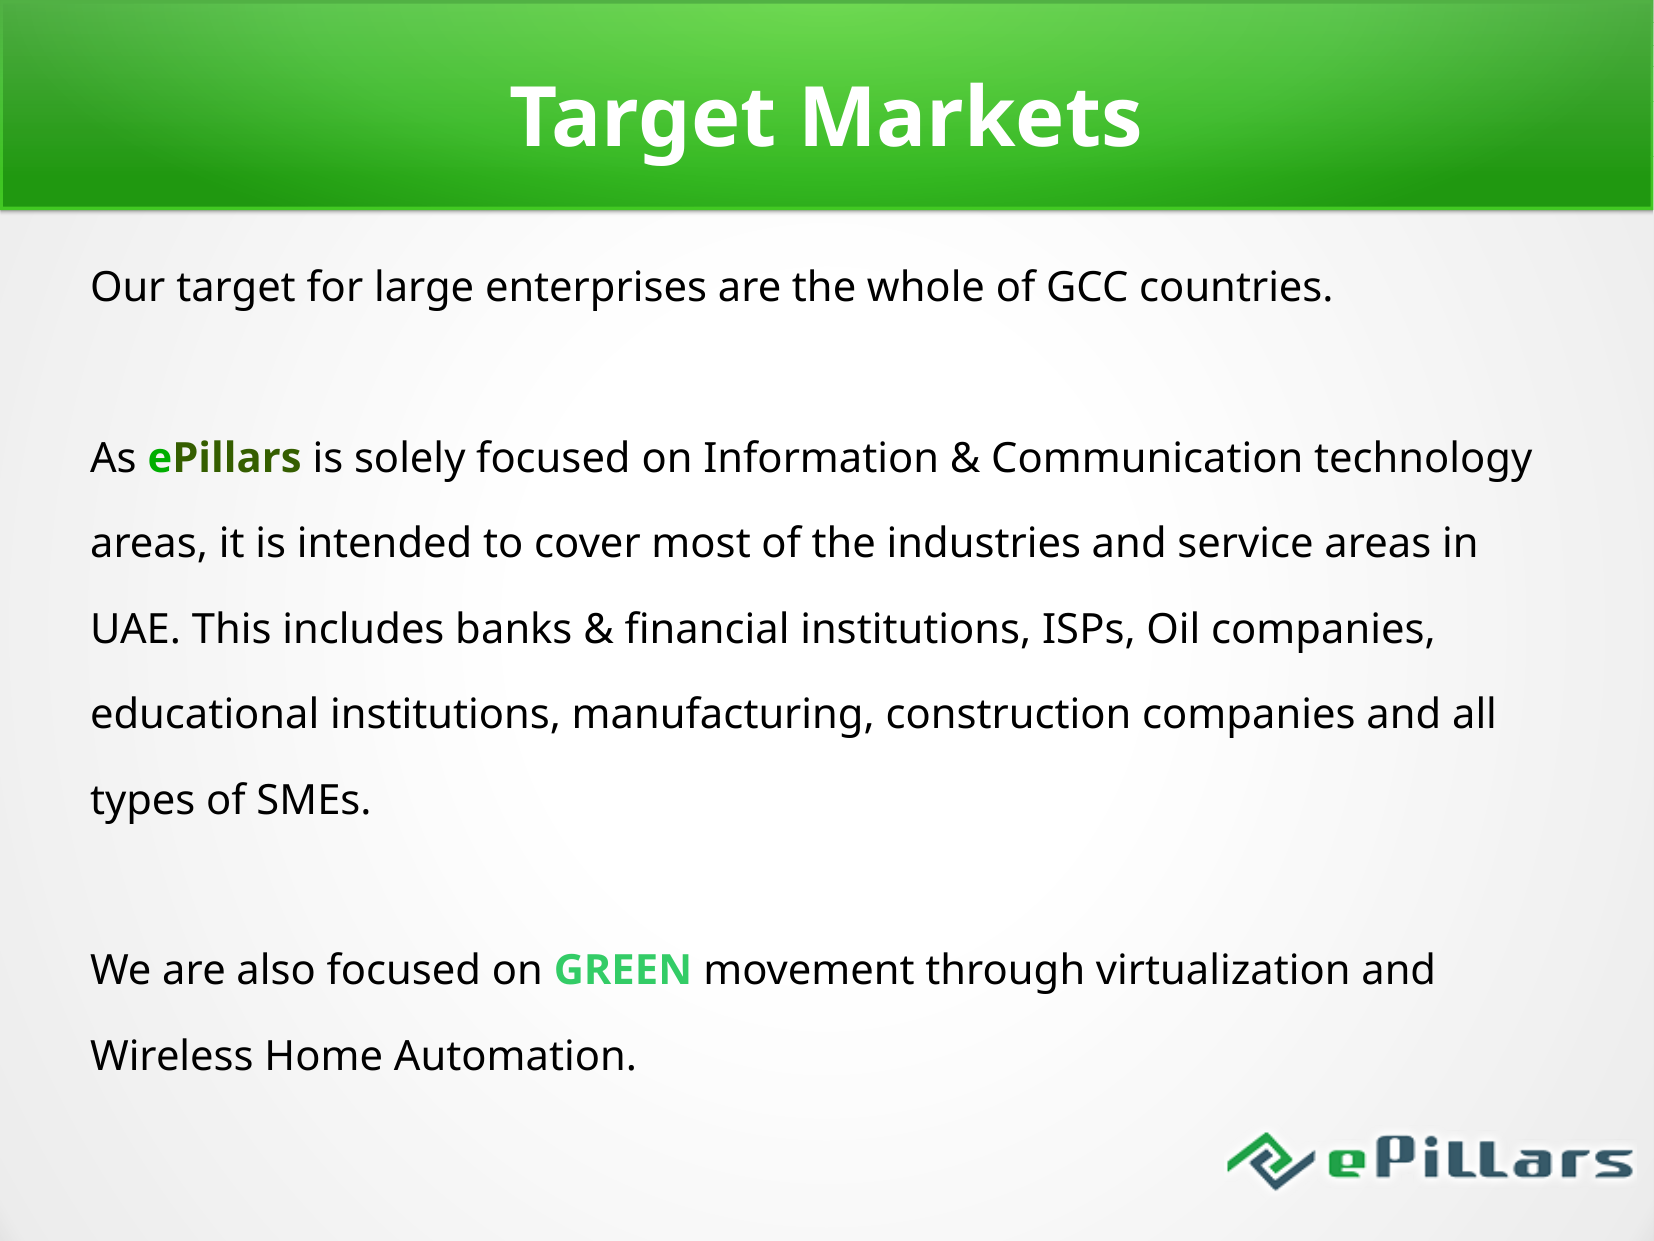

# Target Markets
Our target for large enterprises are the whole of GCC countries.
As ePillars is solely focused on Information & Communication technology areas, it is intended to cover most of the industries and service areas in UAE. This includes banks & financial institutions, ISPs, Oil companies, educational institutions, manufacturing, construction companies and all types of SMEs.
We are also focused on GREEN movement through virtualization and Wireless Home Automation.